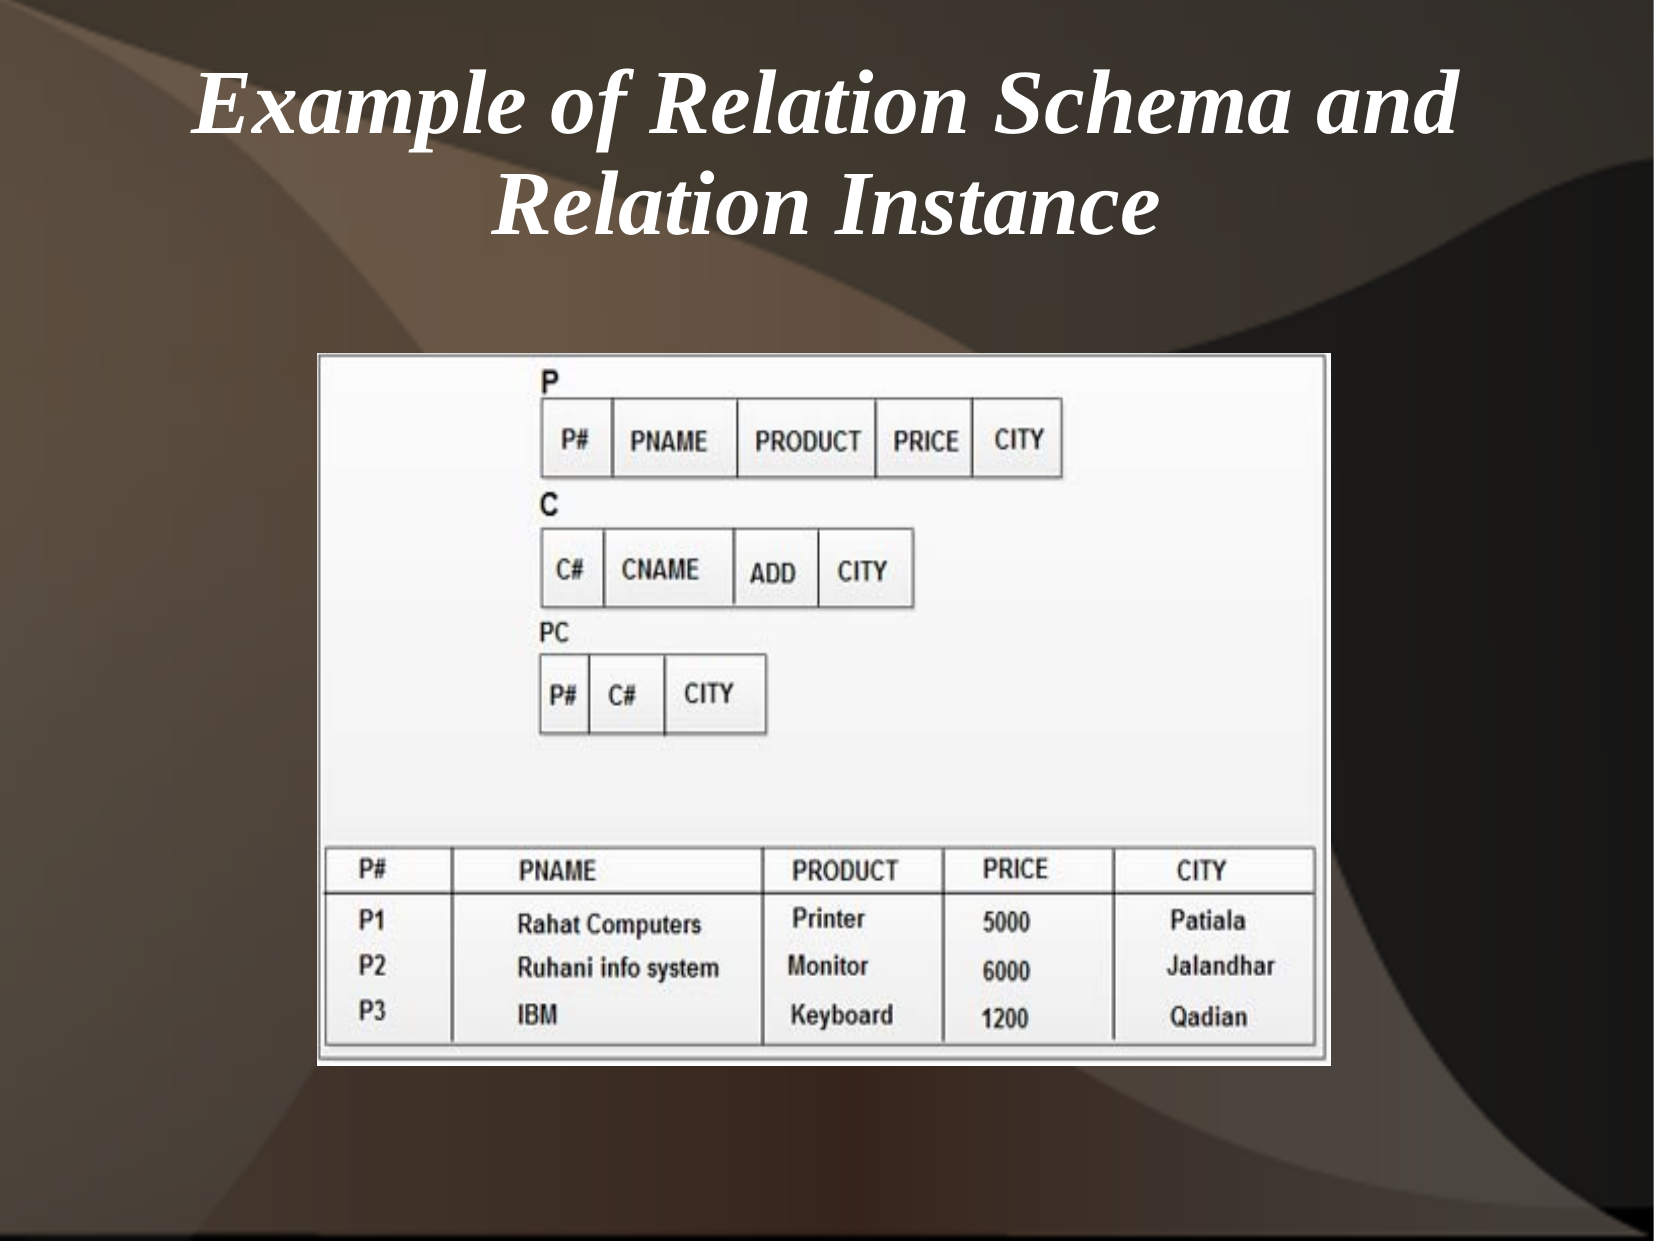

# Example of Relation Schema and Relation Instance